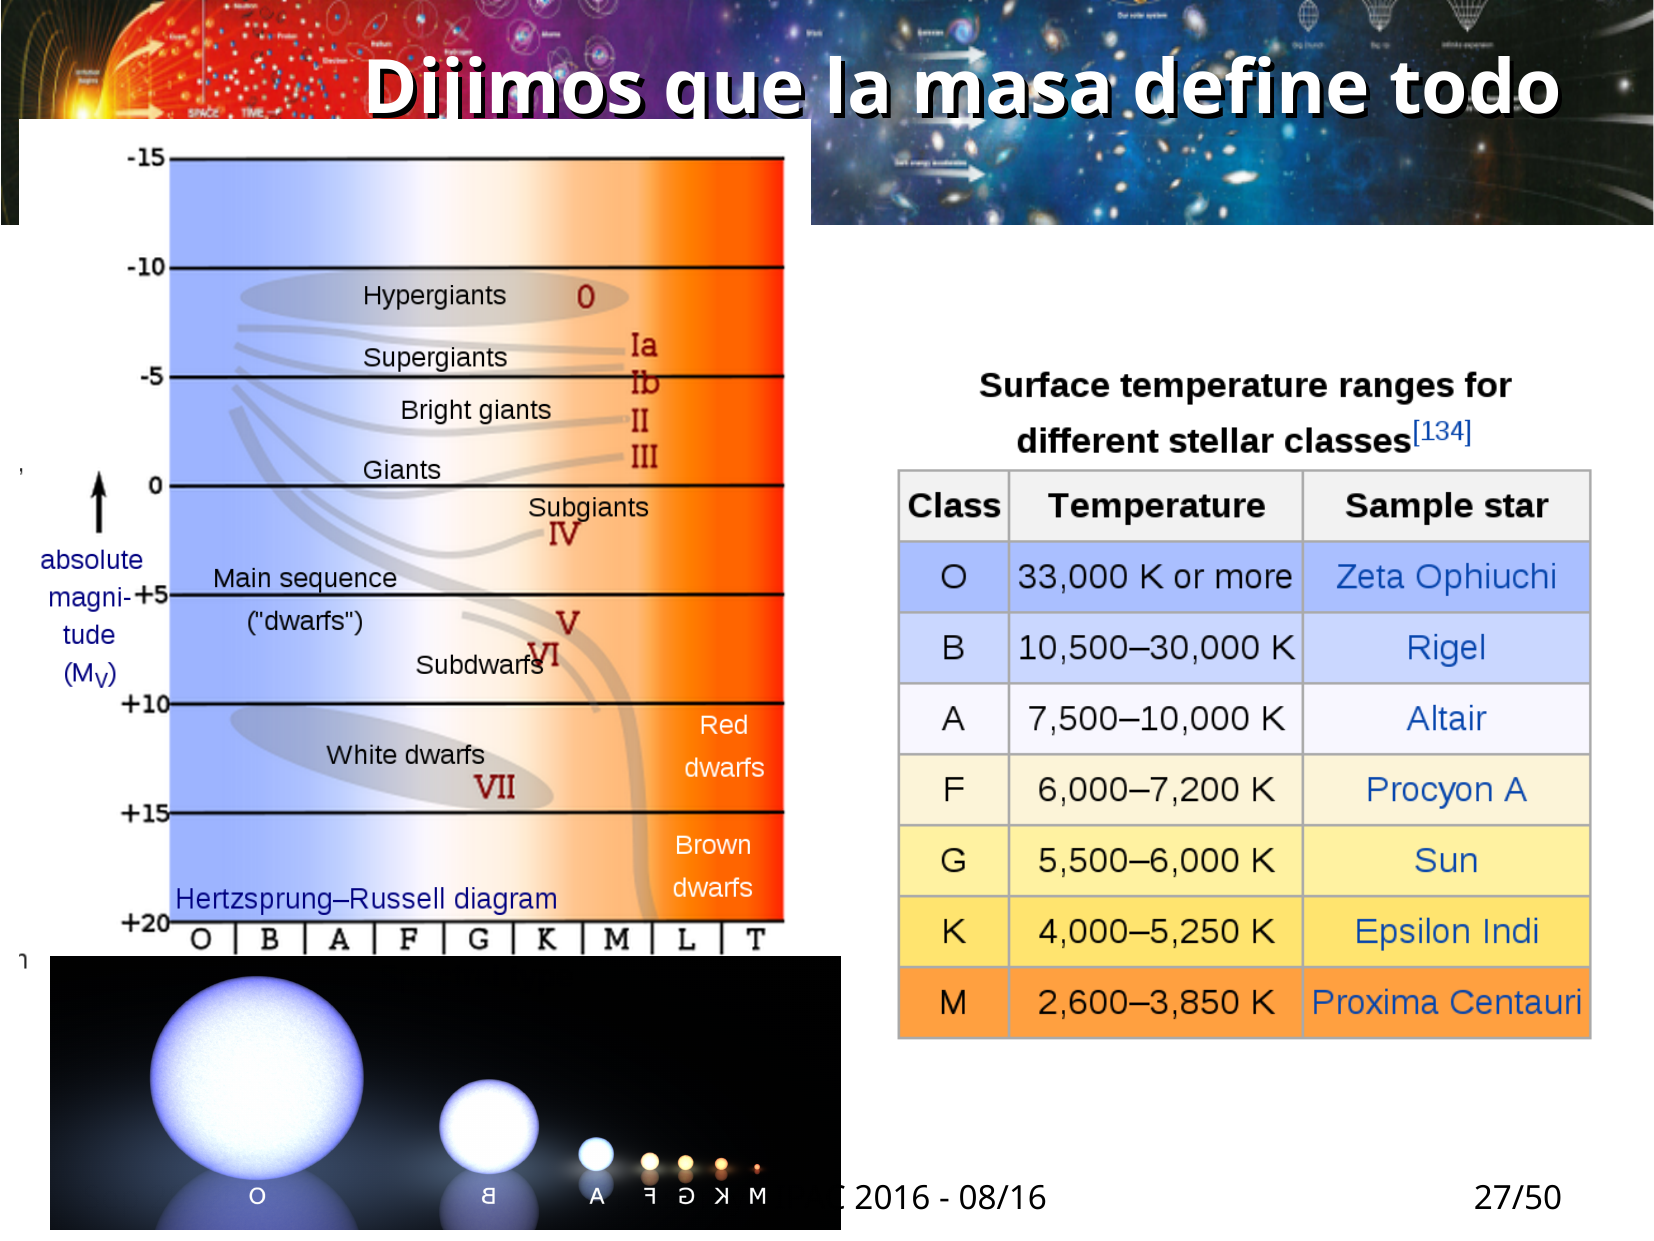

# Dijimos que la masa define todo
Sep 29, 2016
H. Asorey - IPAC 2016 - 08/16
27